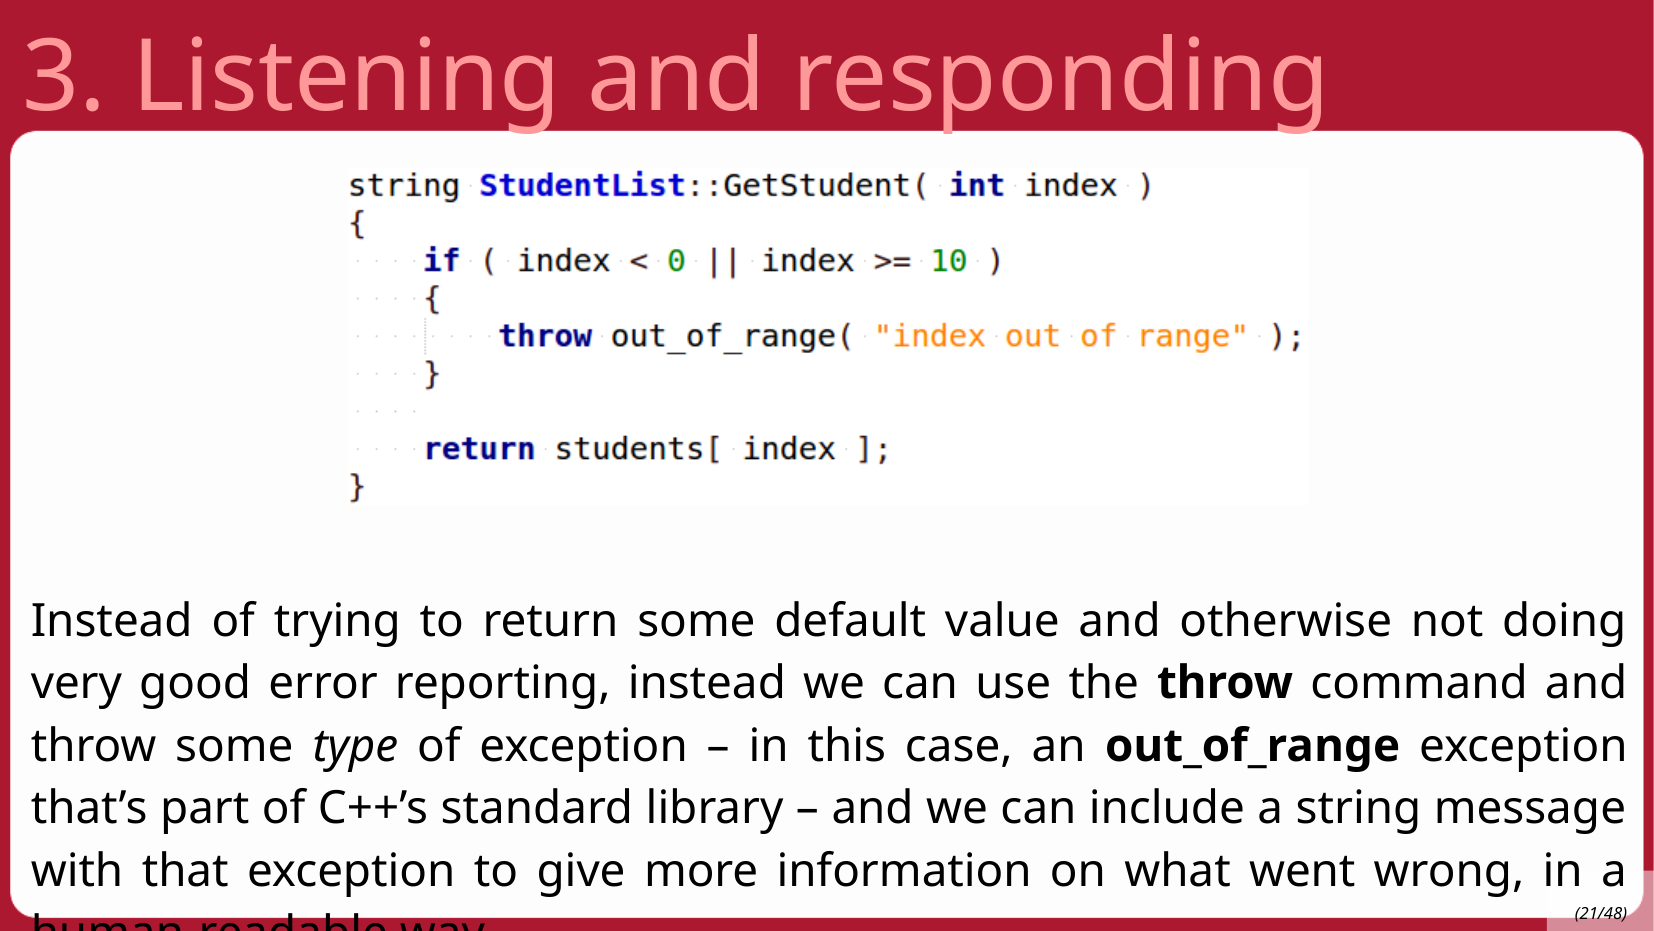

# 3. Listening and responding
Instead of trying to return some default value and otherwise not doing very good error reporting, instead we can use the throw command and throw some type of exception – in this case, an out_of_range exception that’s part of C++’s standard library – and we can include a string message with that exception to give more information on what went wrong, in a human-readable way.